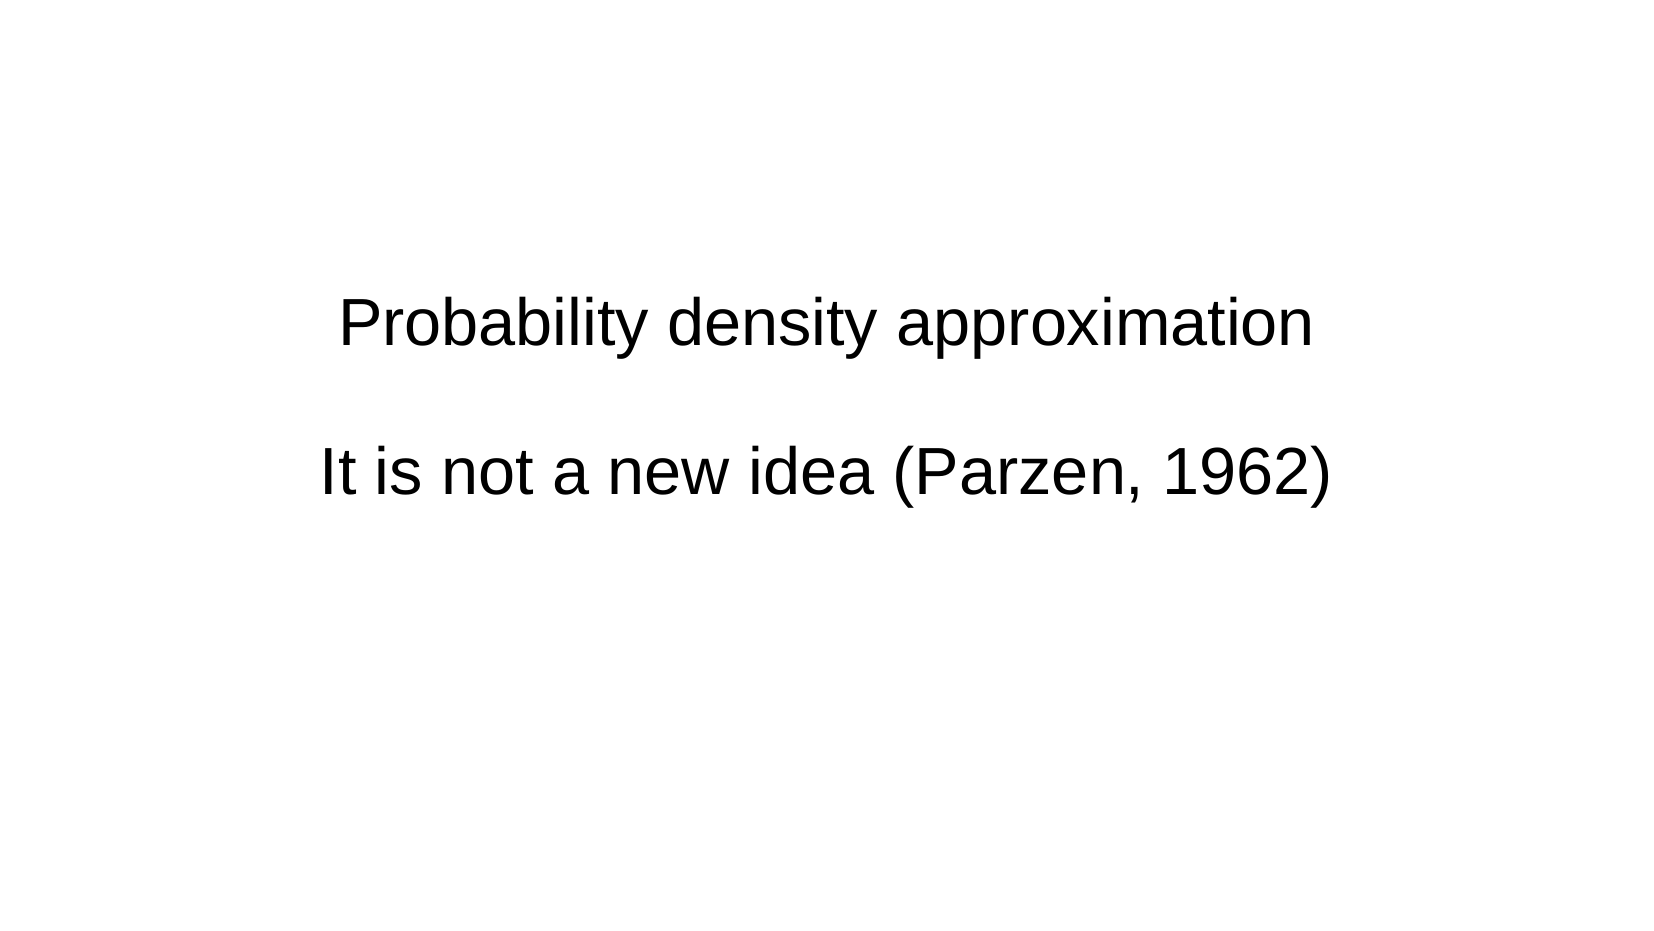

# Probability density approximation
It is not a new idea (Parzen, 1962)